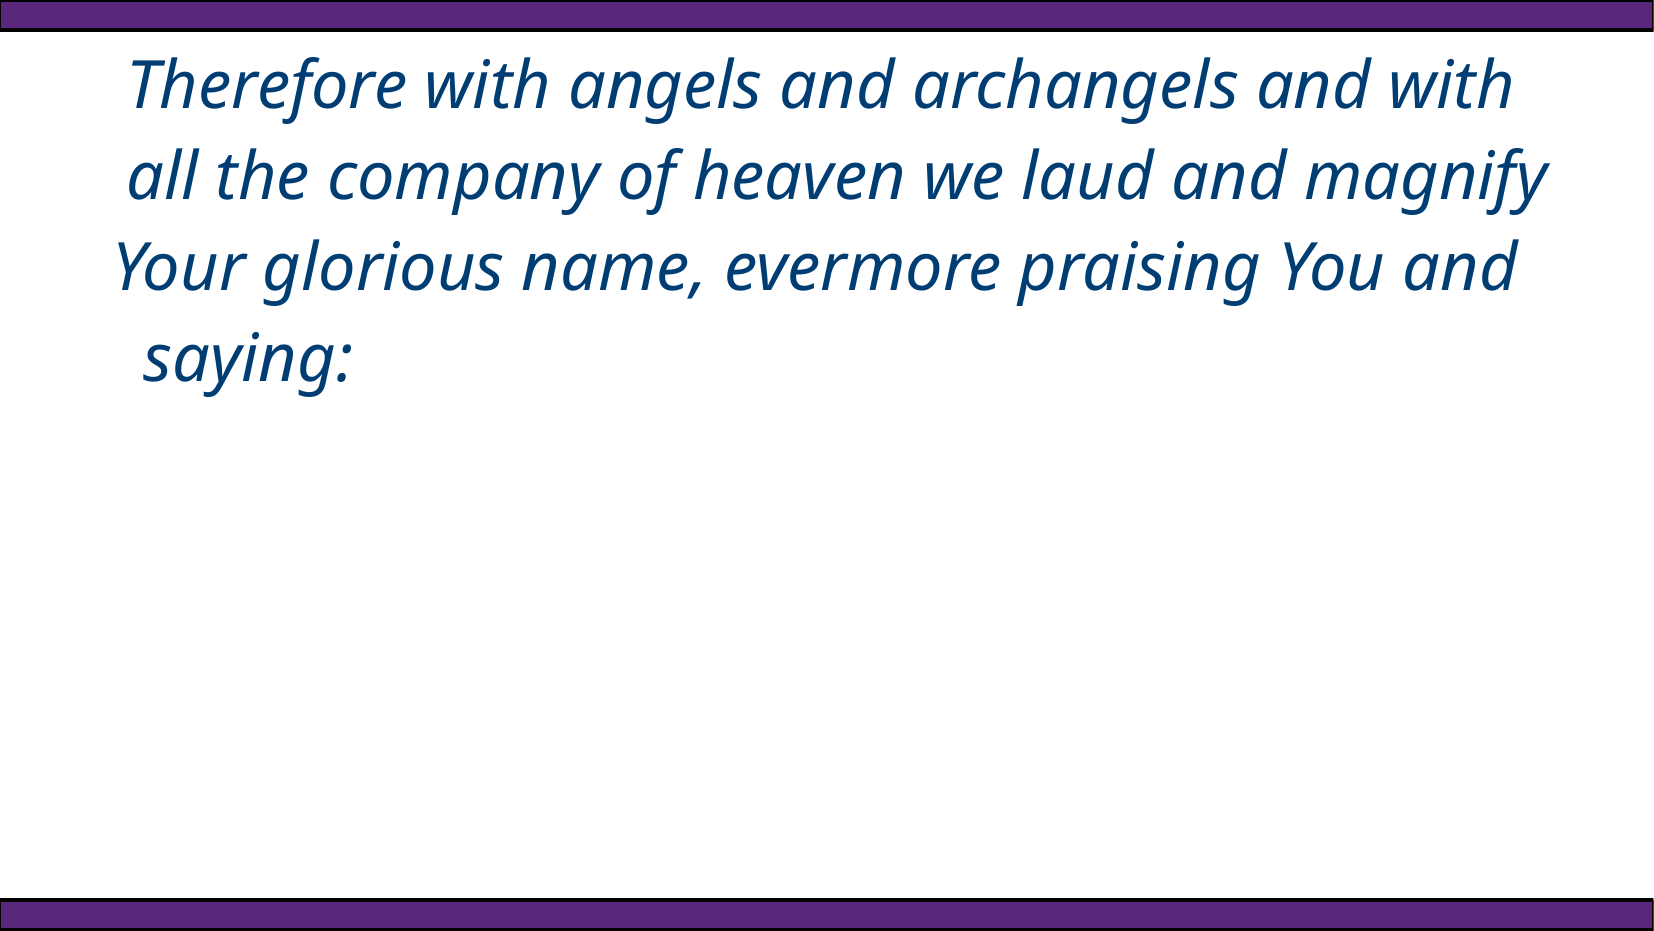

Therefore with angels and archangels and with
 all the company of heaven we laud and magnify Your glorious name, evermore praising You and
 saying: